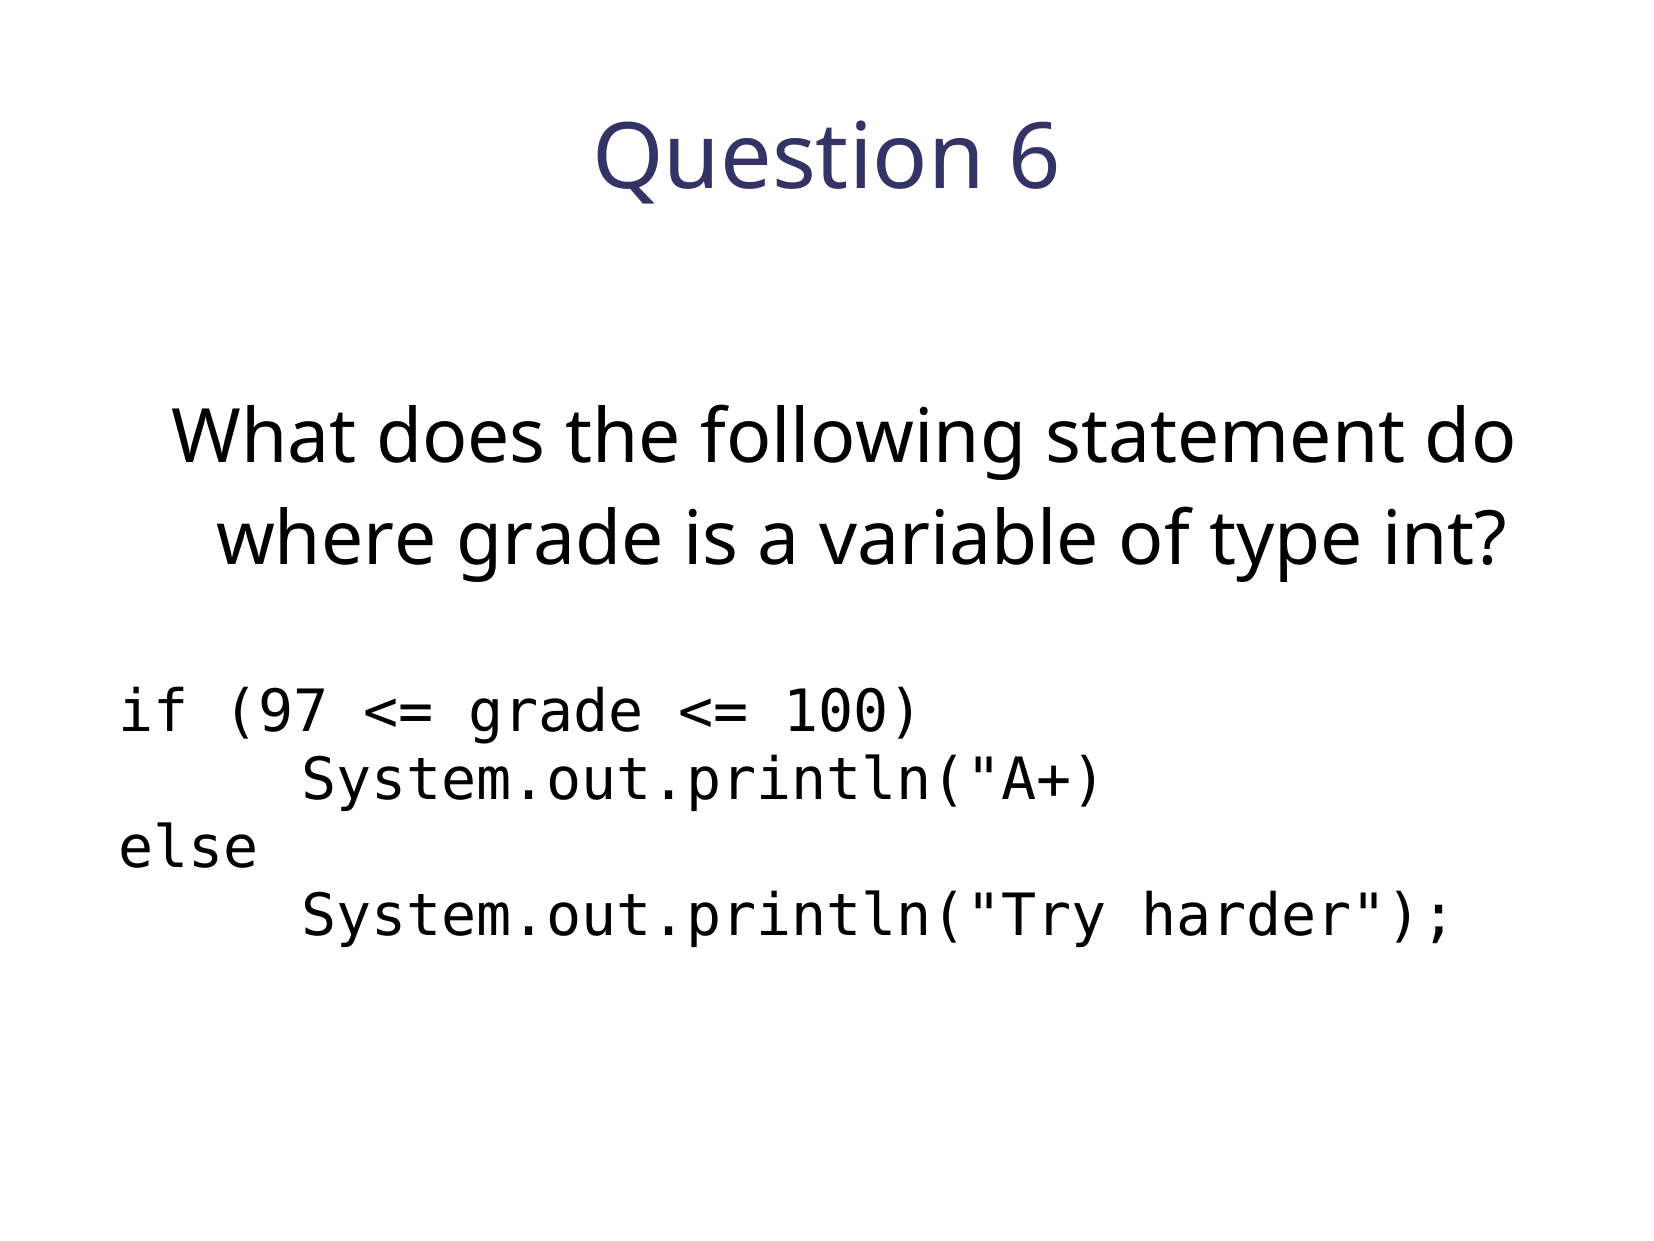

# Question
What does the following statement do where grade is a variable of type int?
if (97 <= grade <= 100) 											System.out.println("A+)
else 						 								System.out.println("Try harder");